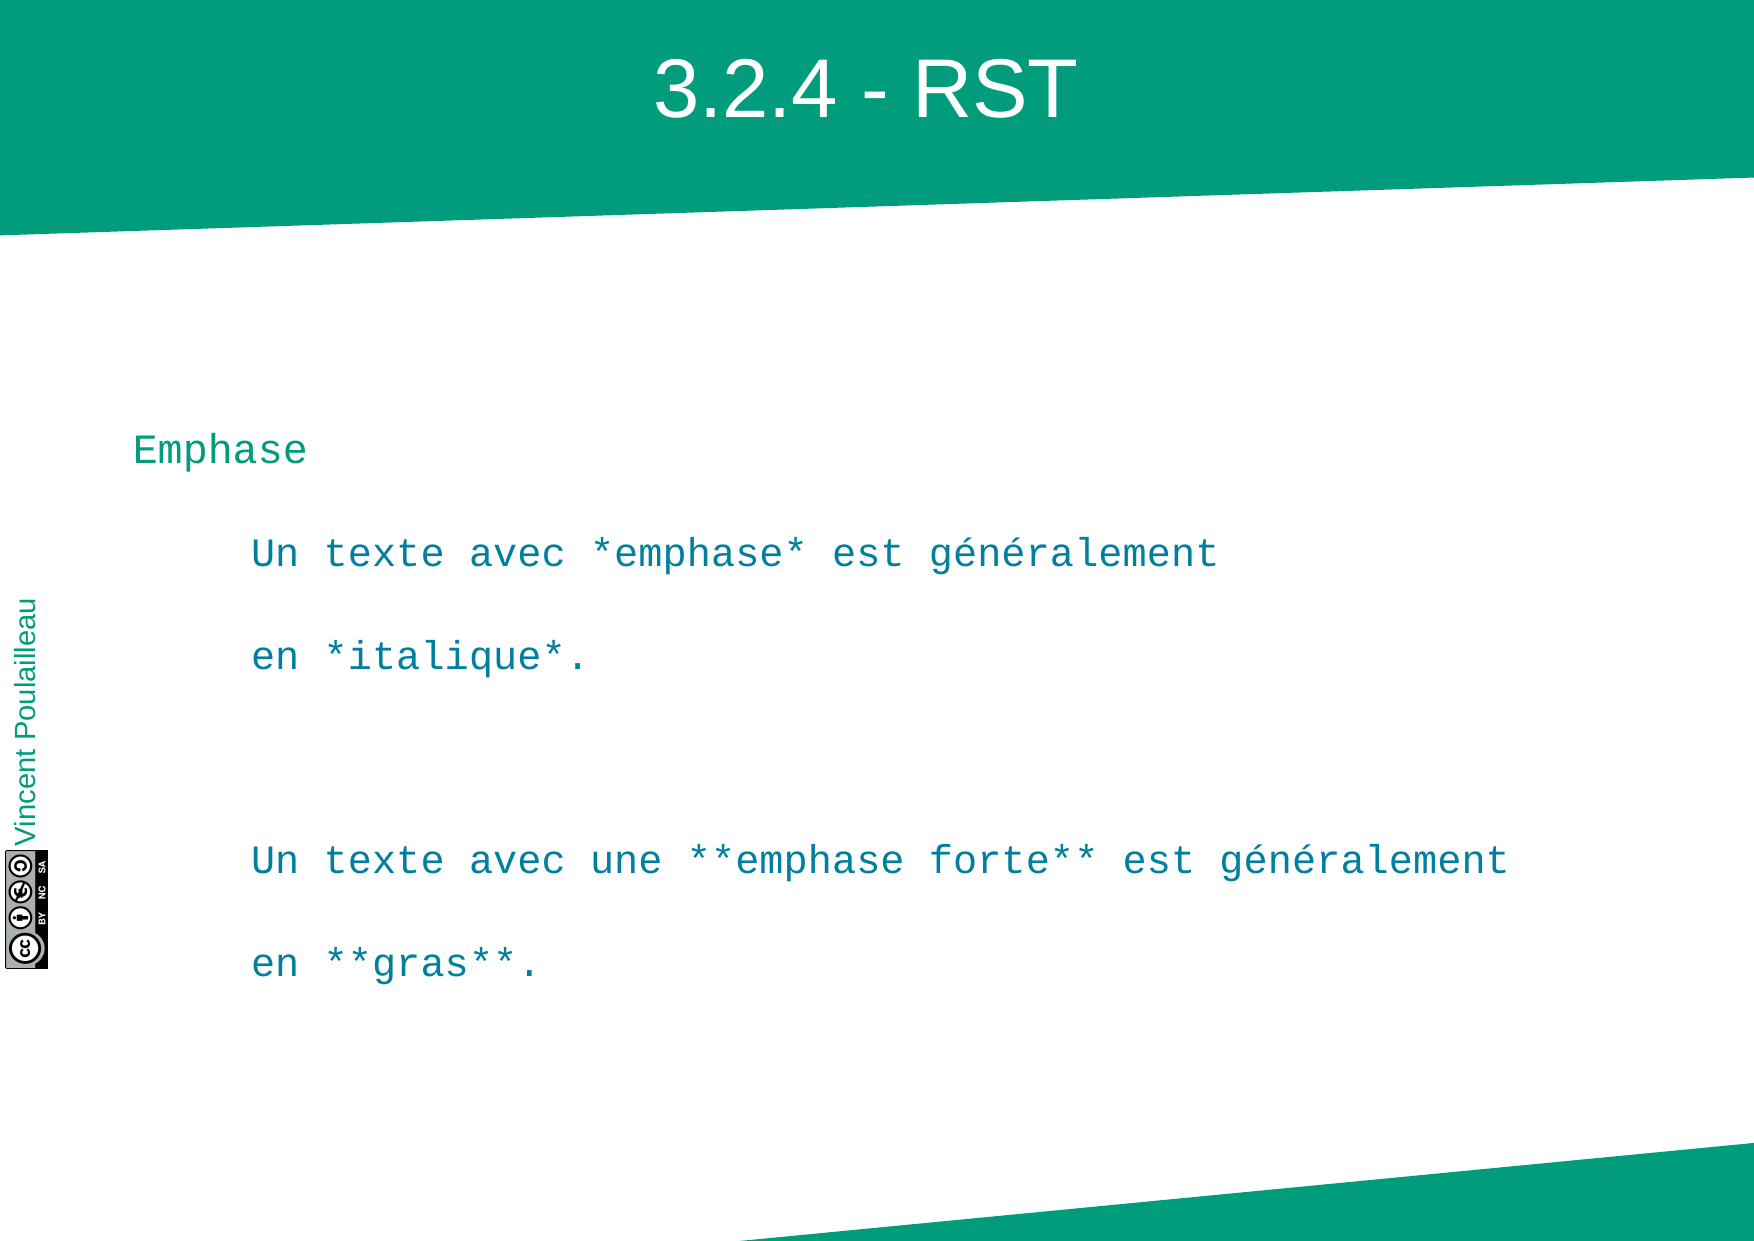

3.2.4 - RST
Emphase
Un texte avec *emphase* est généralement
en *italique*.
Un texte avec une **emphase forte** est généralement
en **gras**.
© 2019 Vincent Poulailleau